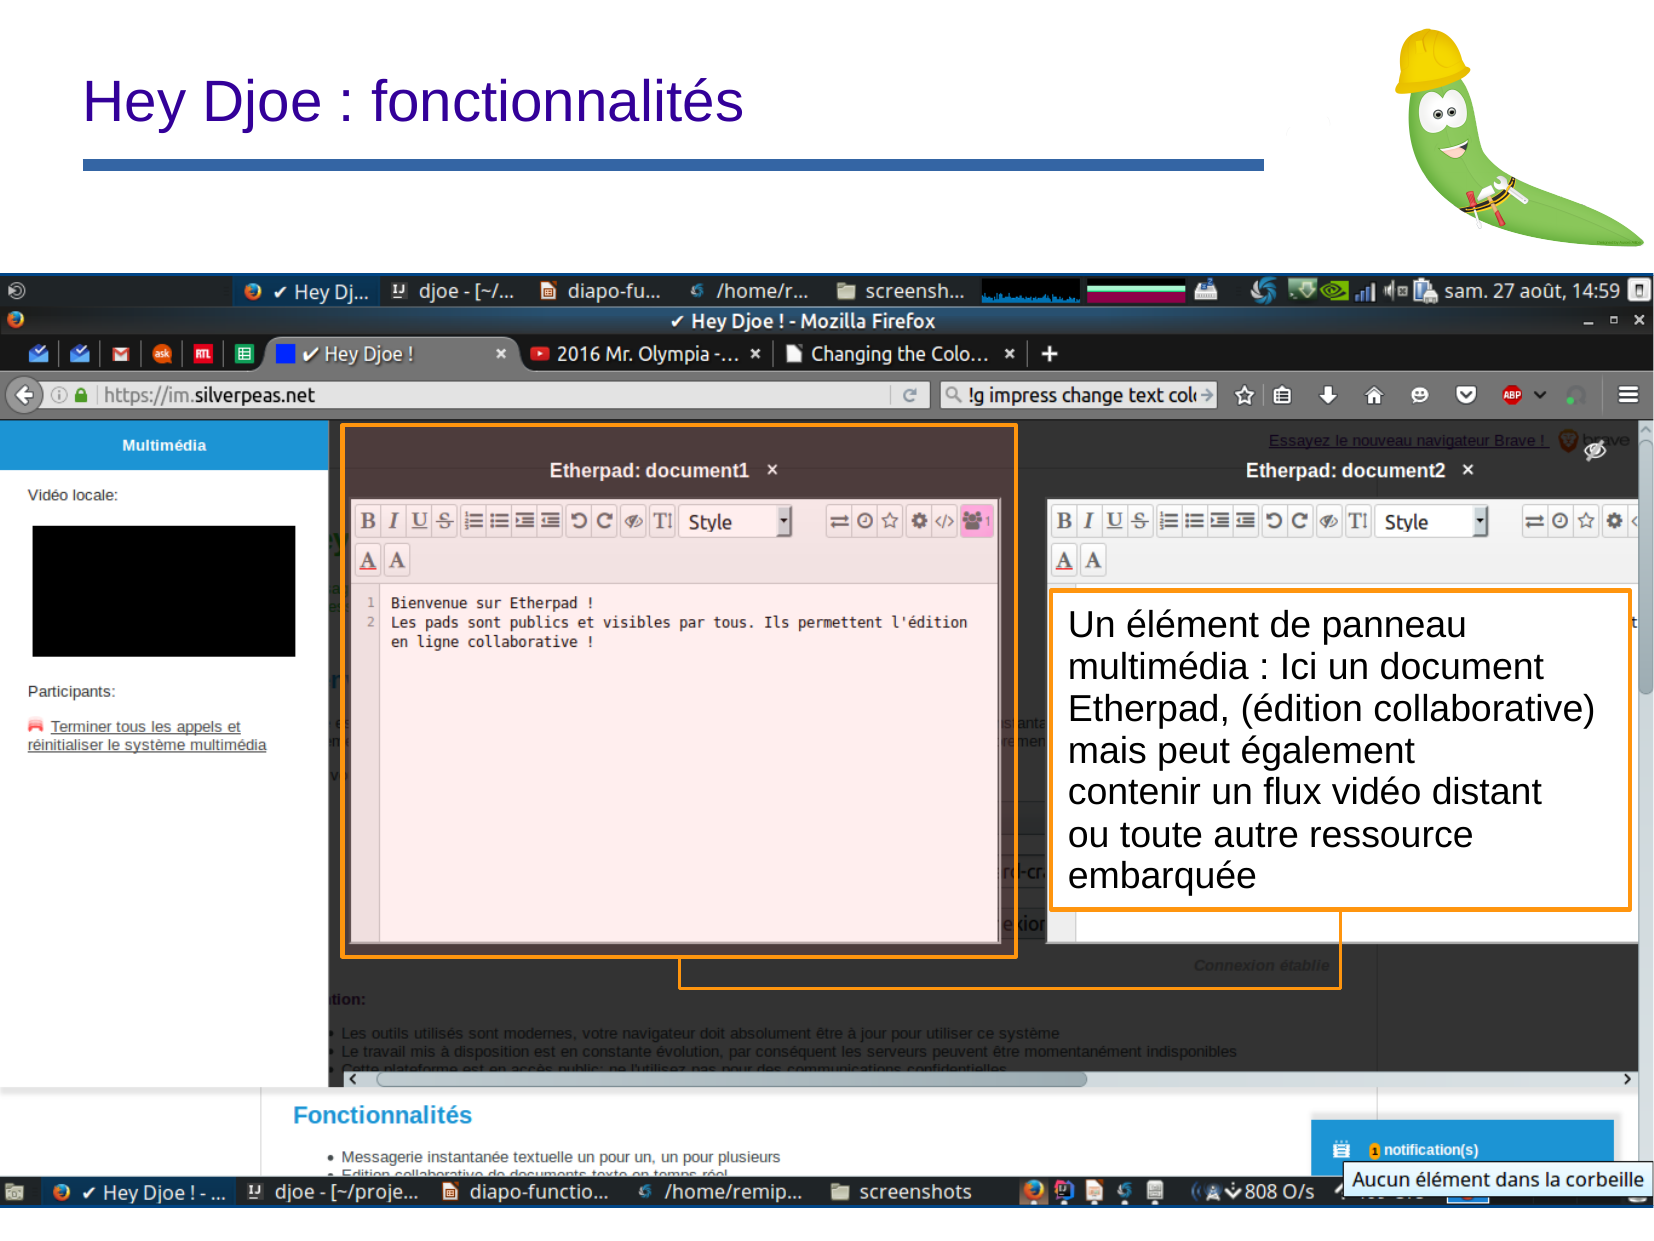

# Hey Djoe : fonctionnalités
Un élément de panneau
multimédia : Ici un document
Etherpad, (édition collaborative)
mais peut également
contenir un flux vidéo distant
ou toute autre ressource
embarquée
14